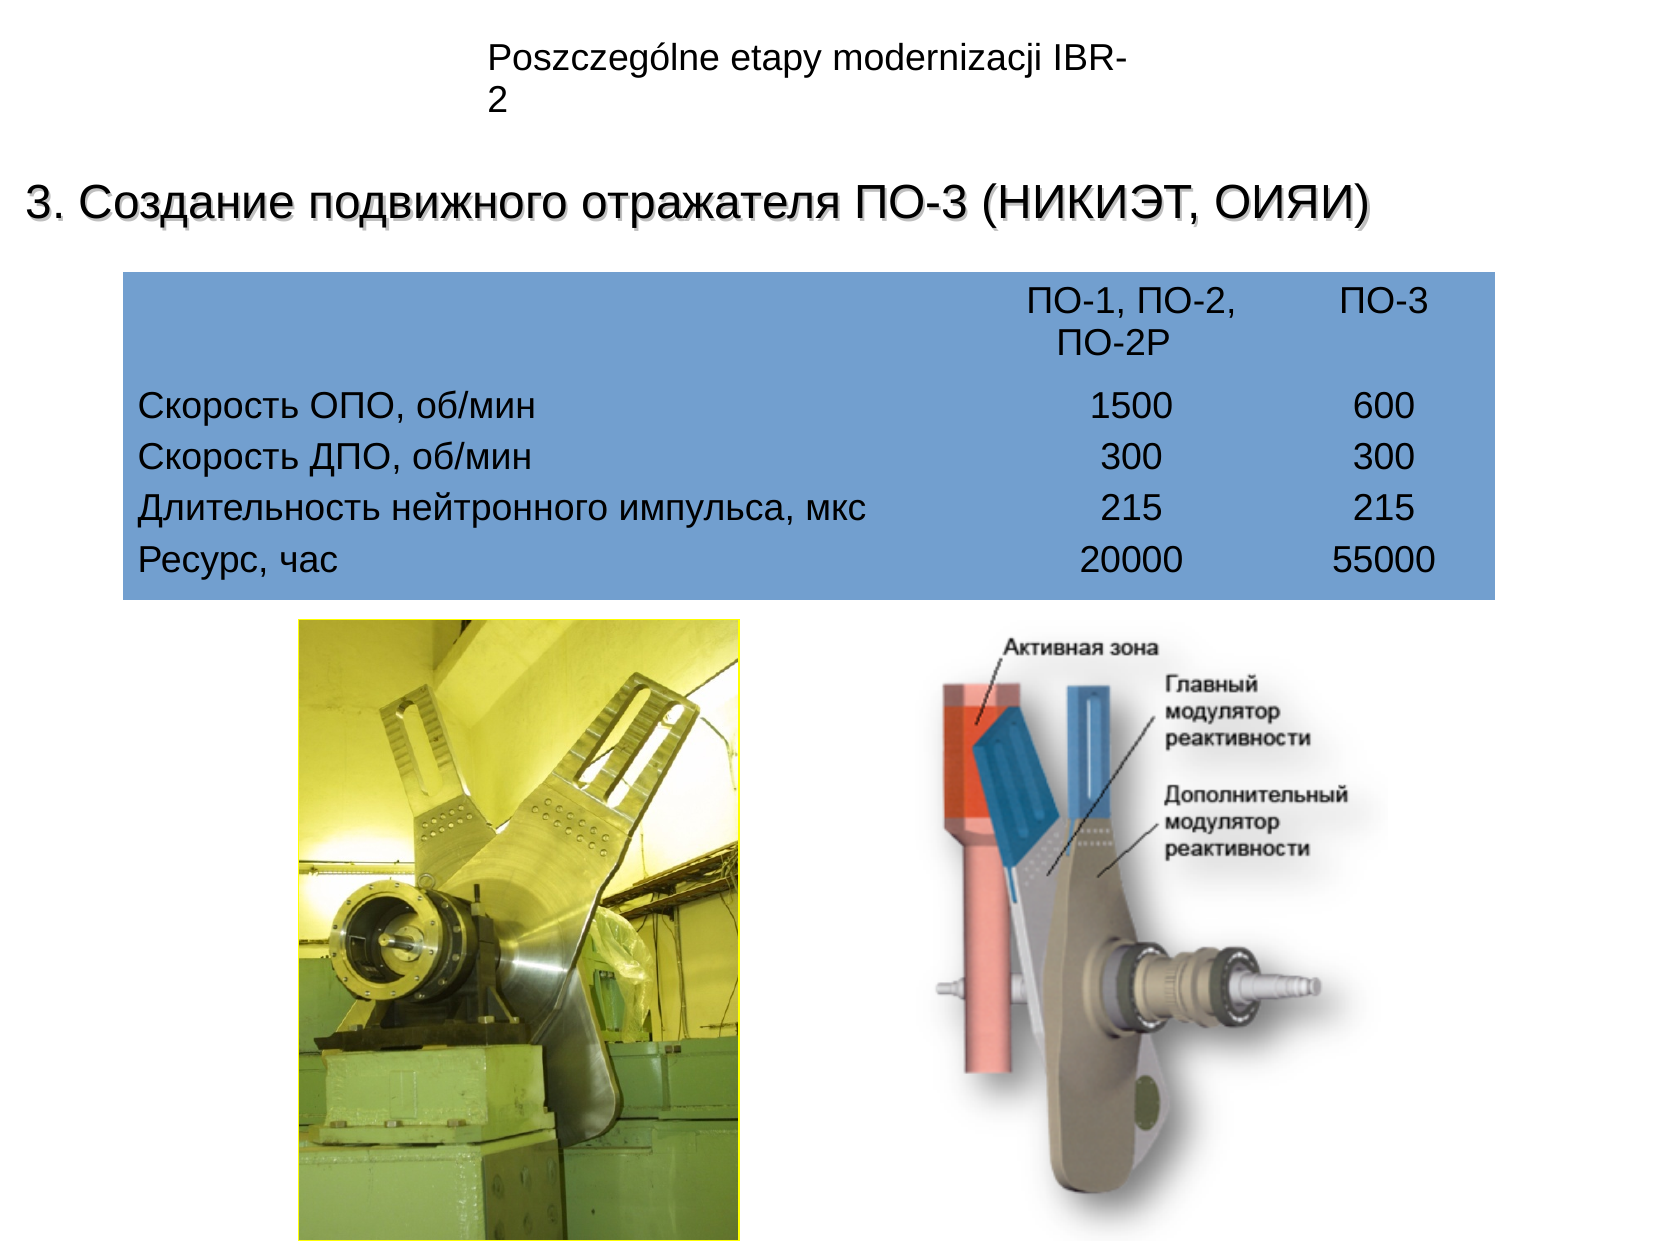

Poszczególne etapy modernizacji IBR-2
3. Создание подвижного отражателя ПО-3 (НИКИЭТ, ОИЯИ)
| | ПО-1, ПО-2, ПО-2Р | ПО-3 |
| --- | --- | --- |
| Скорость ОПО, об/мин Скорость ДПО, об/мин Длительность нейтронного импульса, мкс Ресурс, час | 1500 300 215 20000 | 600 300 215 55000 |